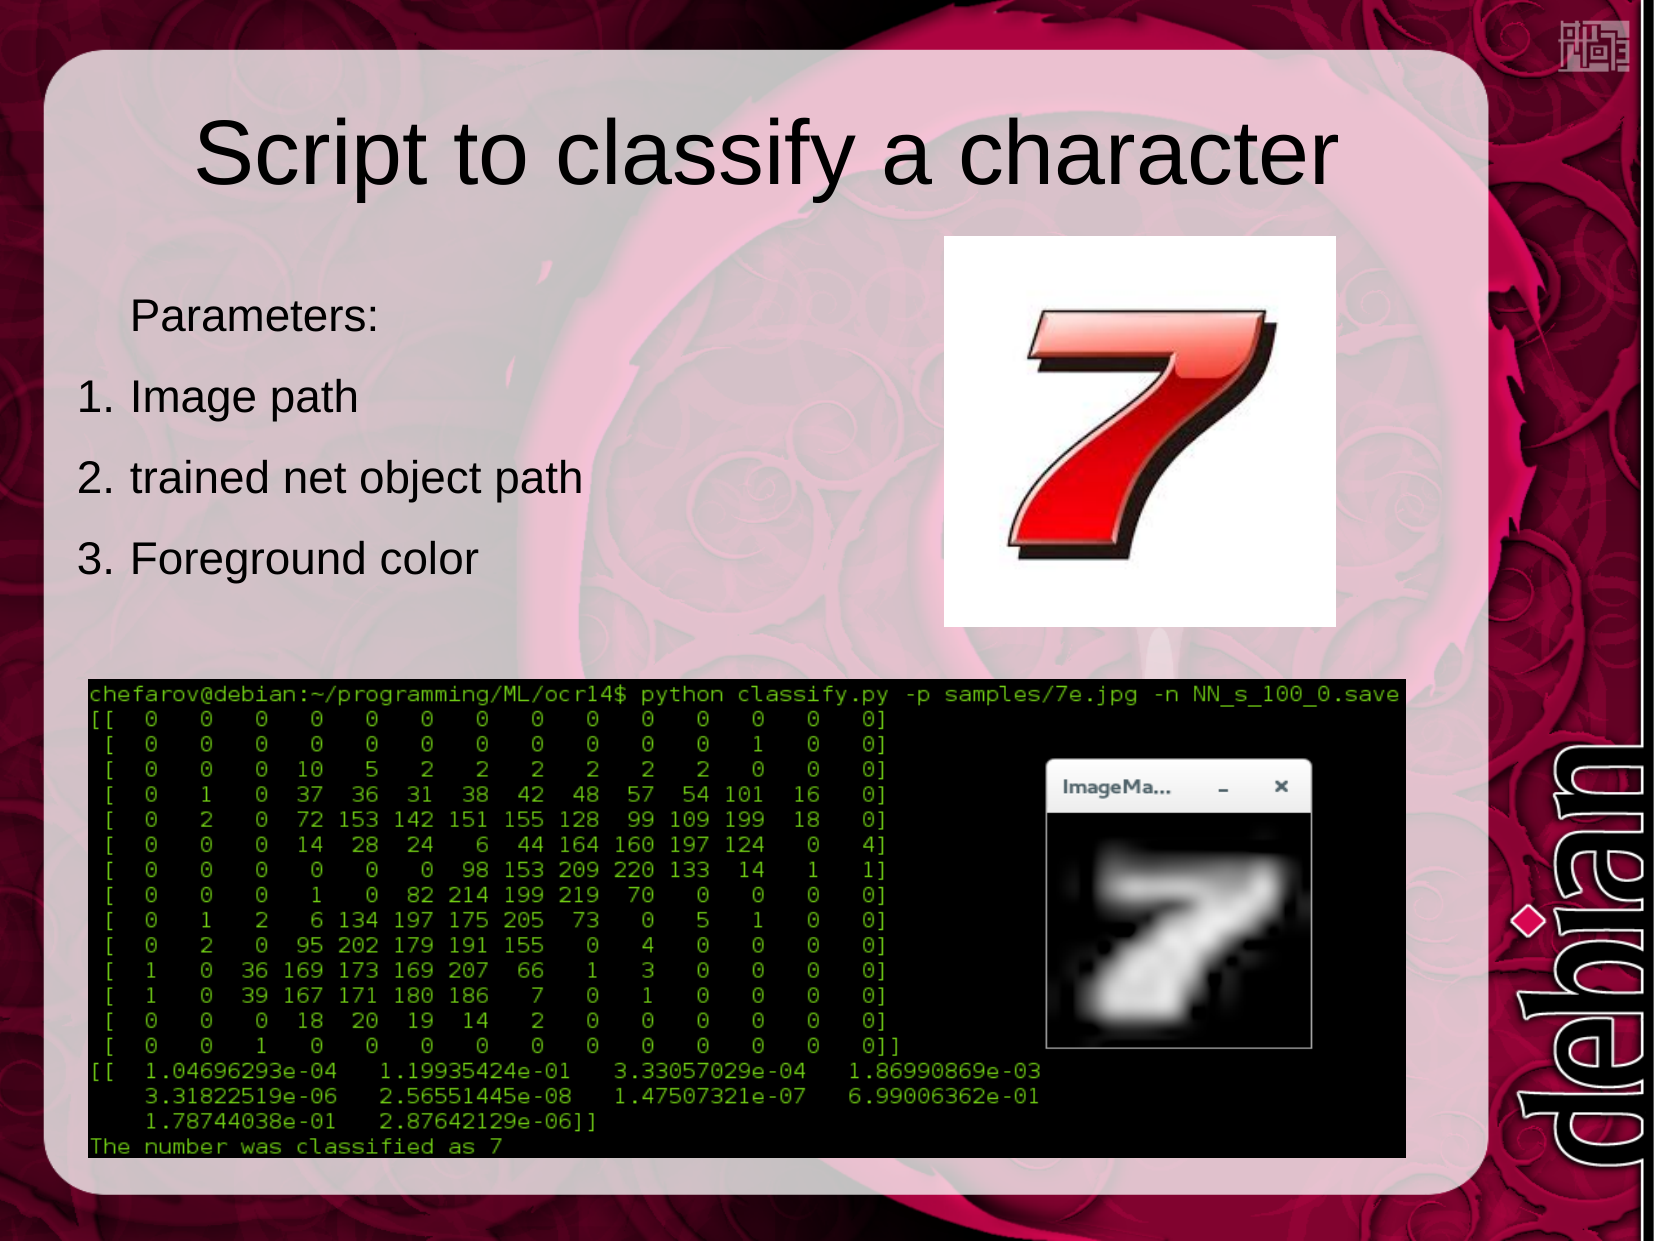

# Script to classify a character
Parameters:
Image path
trained net object path
Foreground color